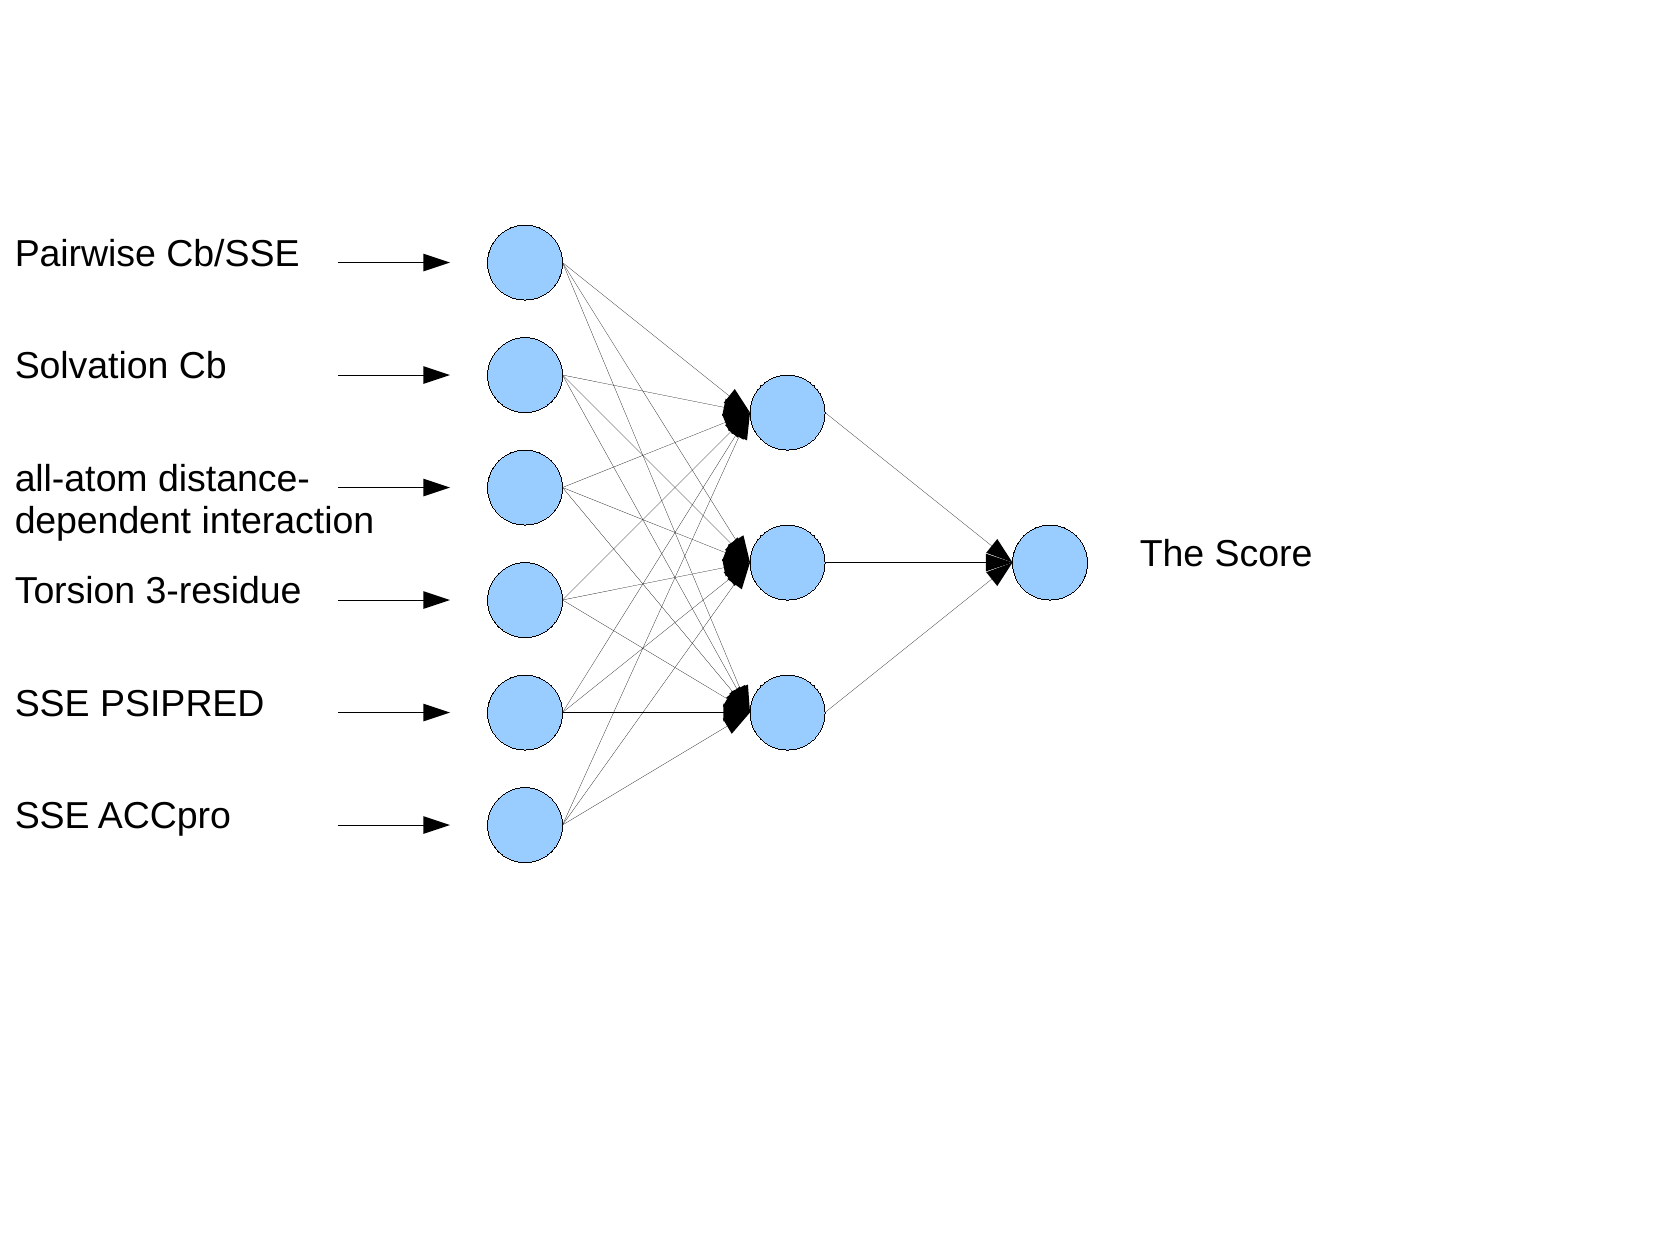

Pairwise Cb/SSE
Solvation Cb
all-atom distance-dependent interaction
The Score
Torsion 3-residue
SSE PSIPRED
SSE ACCpro